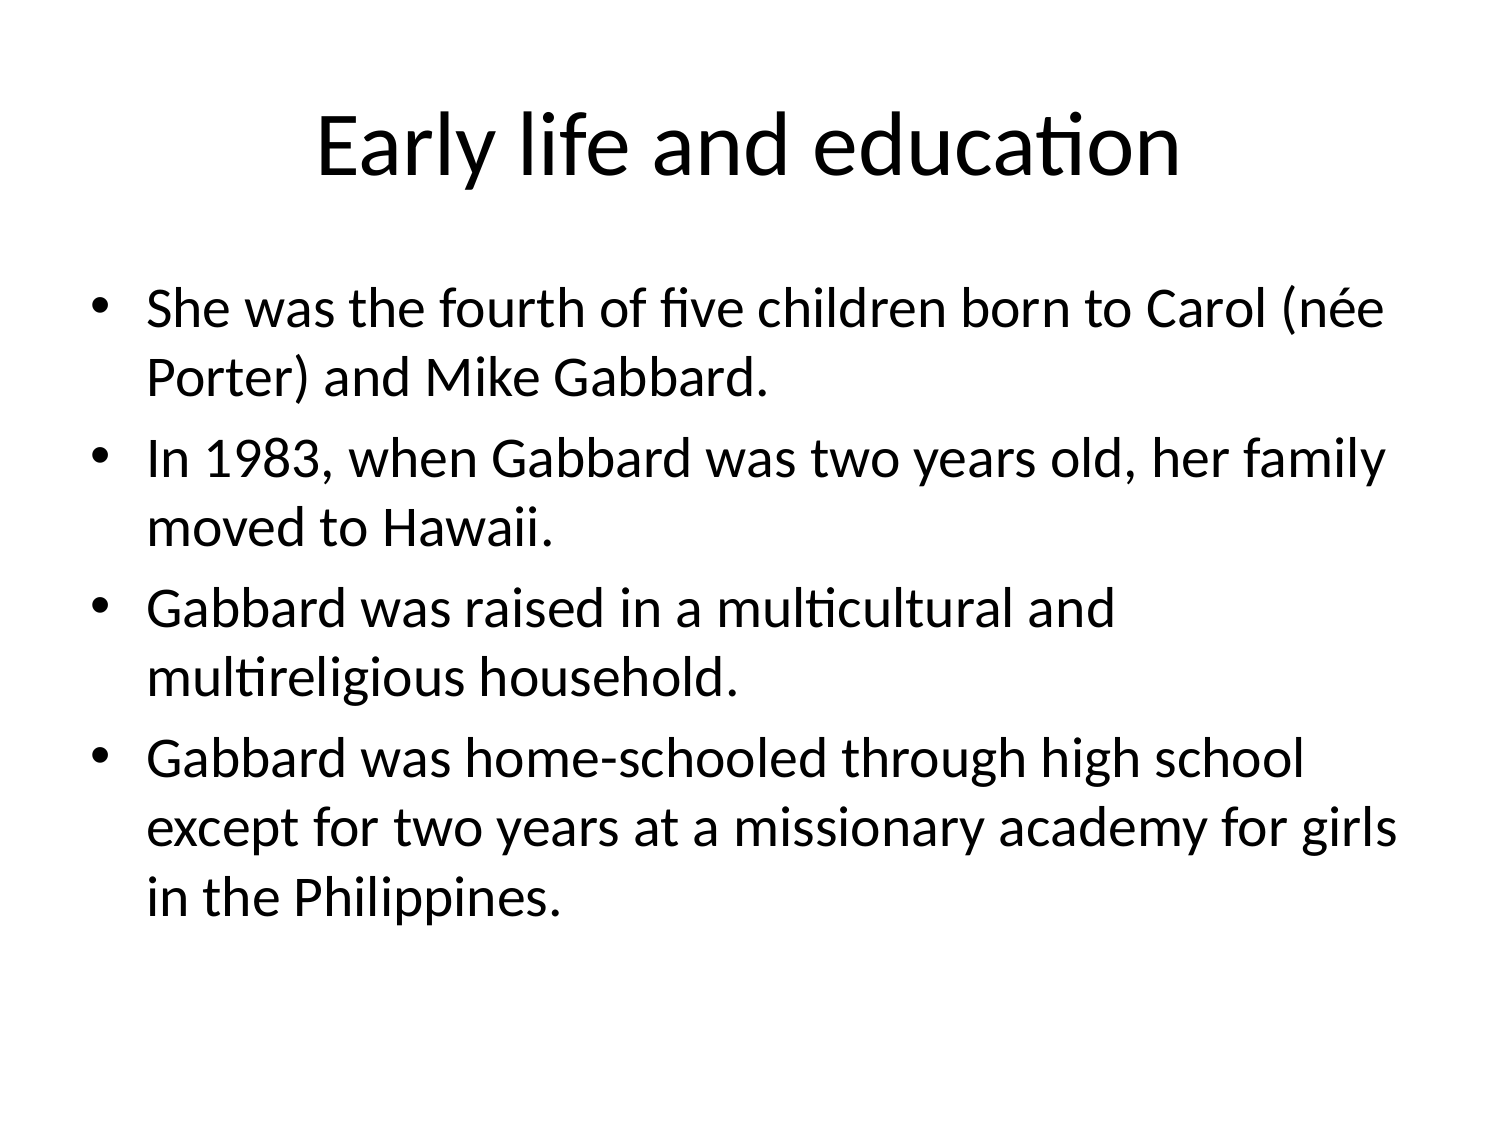

# Early life and education
She was the fourth of five children born to Carol (née Porter) and Mike Gabbard.
In 1983, when Gabbard was two years old, her family moved to Hawaii.
Gabbard was raised in a multicultural and multireligious household.
Gabbard was home-schooled through high school except for two years at a missionary academy for girls in the Philippines.